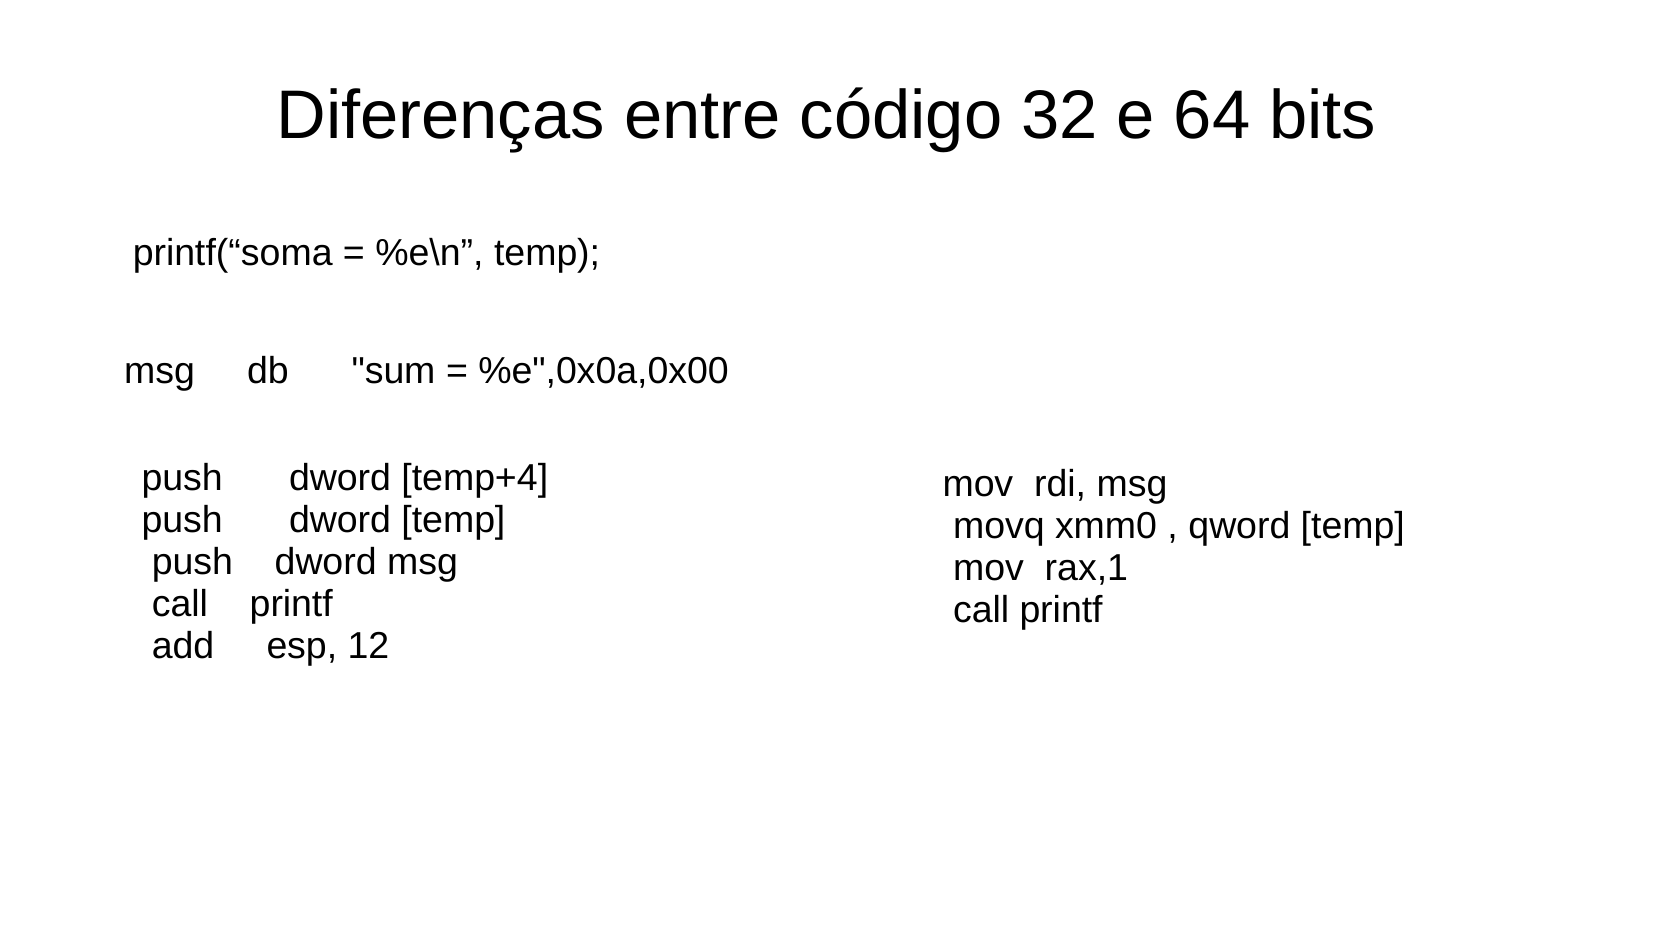

# Diferenças entre código 32 e 64 bits
printf(“soma = %e\n”, temp);
msg db "sum = %e",0x0a,0x00
	push	dword [temp+4]
	push	dword [temp]
 push dword msg
 call printf
 add esp, 12
 mov rdi, msg
 movq xmm0 , qword [temp]
 mov rax,1
 call printf